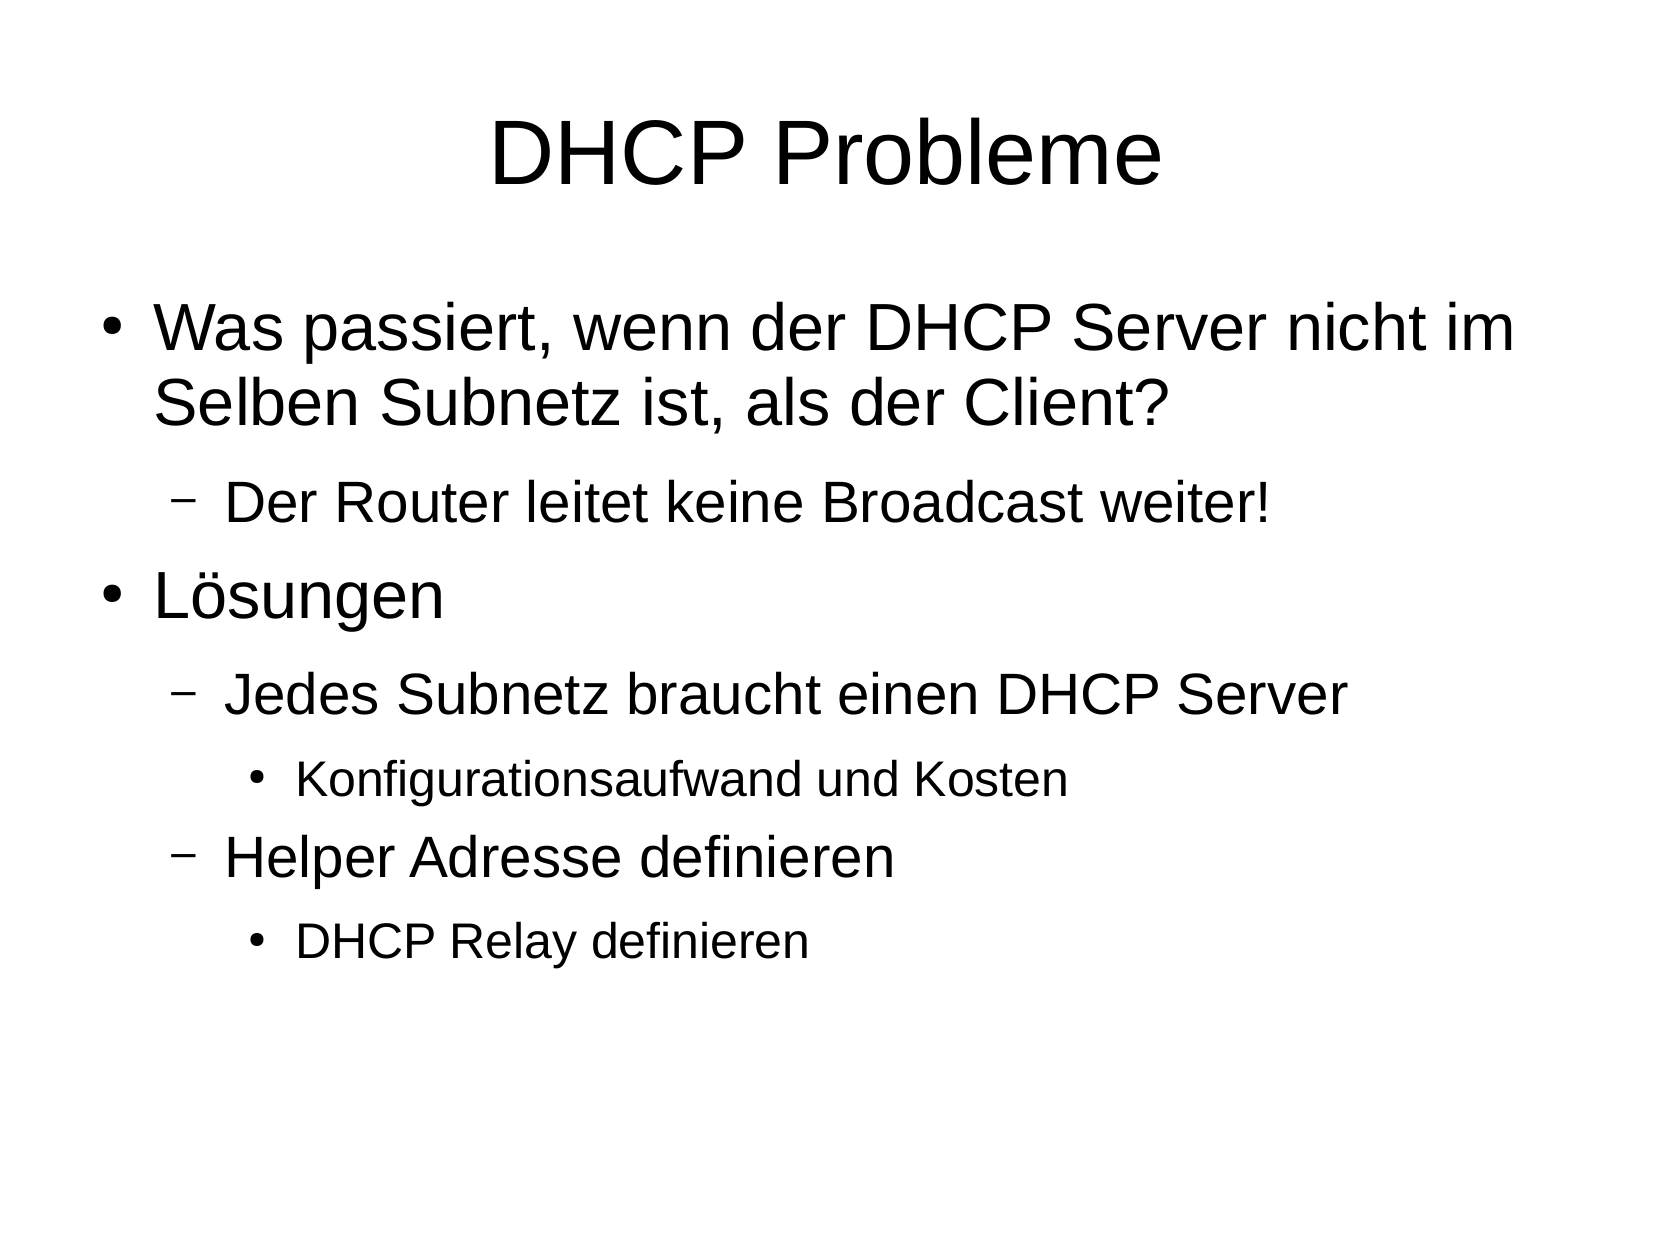

# DHCP Probleme
Was passiert, wenn der DHCP Server nicht im Selben Subnetz ist, als der Client?
Der Router leitet keine Broadcast weiter!
Lösungen
Jedes Subnetz braucht einen DHCP Server
Konfigurationsaufwand und Kosten
Helper Adresse definieren
DHCP Relay definieren